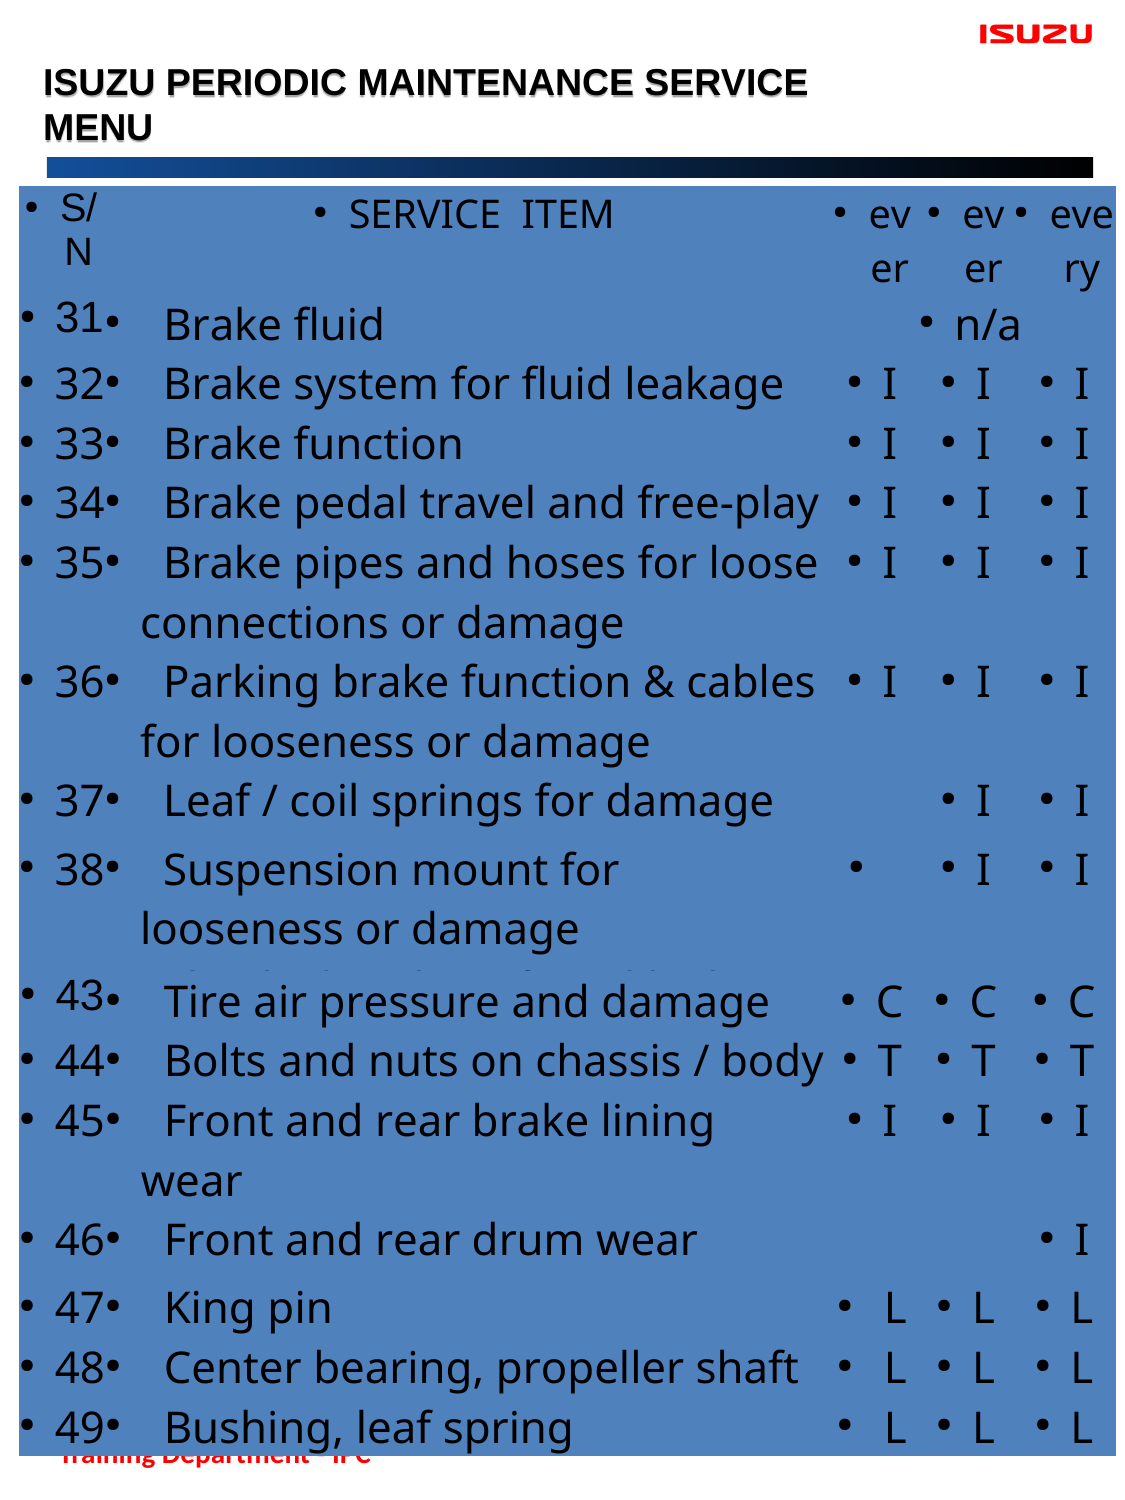

ISUZU PERIODIC MAINTENANCE SERVICE MENU
| S/N | SERVICE ITEM | every 5K | every 10K | every 20K |
| --- | --- | --- | --- | --- |
| 31 | Brake fluid | n/a | | |
| --- | --- | --- | --- | --- |
| 32 | Brake system for fluid leakage | I | I | I |
| 33 | Brake function | I | I | I |
| 34 | Brake pedal travel and free-play | I | I | I |
| 35 | Brake pipes and hoses for loose connections or damage | I | I | I |
| 36 | Parking brake function & cables for looseness or damage | I | I | I |
| 37 | Leaf / coil springs for damage | | I | I |
| 38 | Suspension mount for looseness or damage | | I | I |
| 39 | Shock absorbers for oil leakage | | I | I |
| 40 | Shock absorbers mount for looseness | | I | I |
| 41 | Rubber bushing of suspension wear or damage | | I | I |
| 42 | Grease, hub bearing (\* every 40K) | | | \*R |
| 43 | Tire air pressure and damage | C | C | C |
| --- | --- | --- | --- | --- |
| 44 | Bolts and nuts on chassis / body | T | T | T |
| 45 | Front and rear brake lining wear | I | I | I |
| 46 | Front and rear drum wear | | | I |
| 47 | King pin | L | L | L |
| 48 | Center bearing, propeller shaft | L | L | L |
| 49 | Bushing, leaf spring | L | L | L |